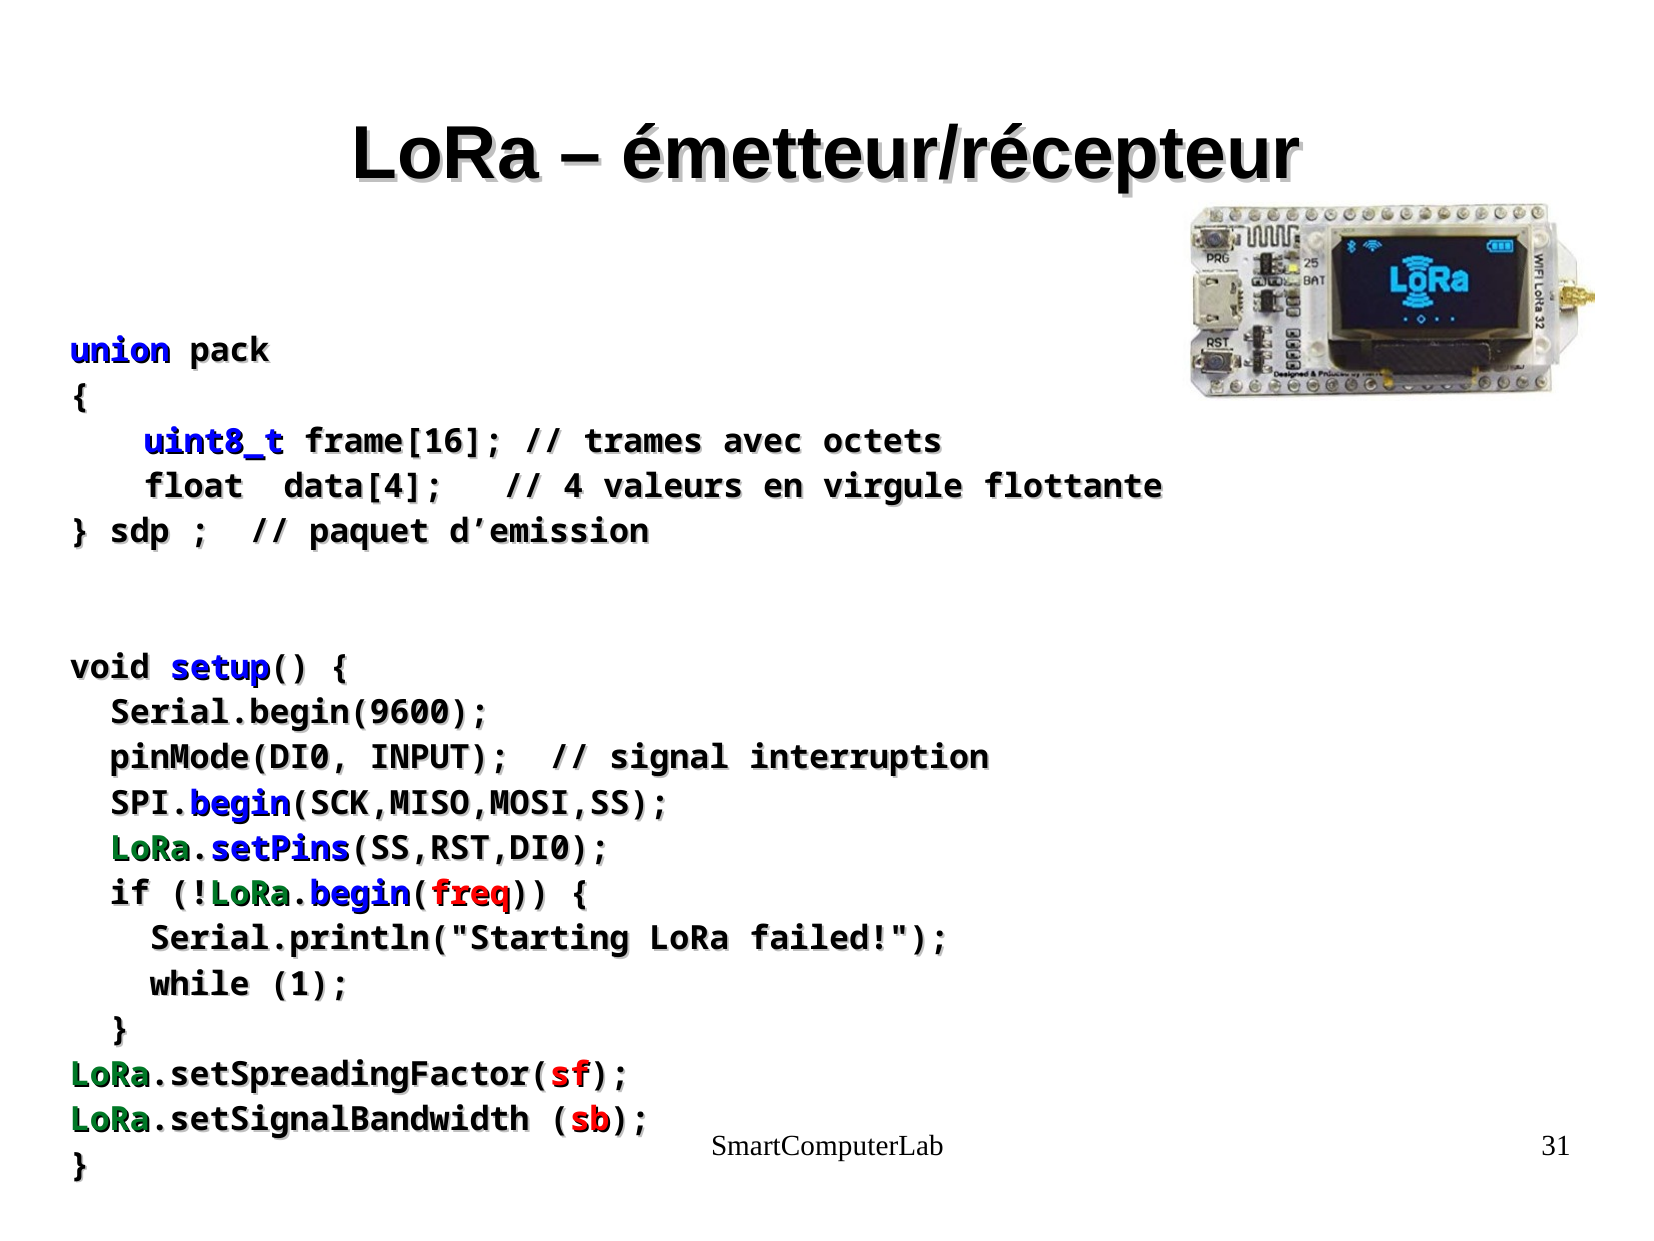

# LoRa – émetteur/récepteur
union pack
{
	uint8_t frame[16]; // trames avec octets
	float data[4]; // 4 valeurs en virgule flottante
} sdp ; // paquet d’emission
void setup() {
 Serial.begin(9600);
 pinMode(DI0, INPUT); // signal interruption
 SPI.begin(SCK,MISO,MOSI,SS);
 LoRa.setPins(SS,RST,DI0);
 if (!LoRa.begin(freq)) {
 Serial.println("Starting LoRa failed!");
 while (1);
 }
LoRa.setSpreadingFactor(sf);
LoRa.setSignalBandwidth (sb);
}
SmartComputerLab
31